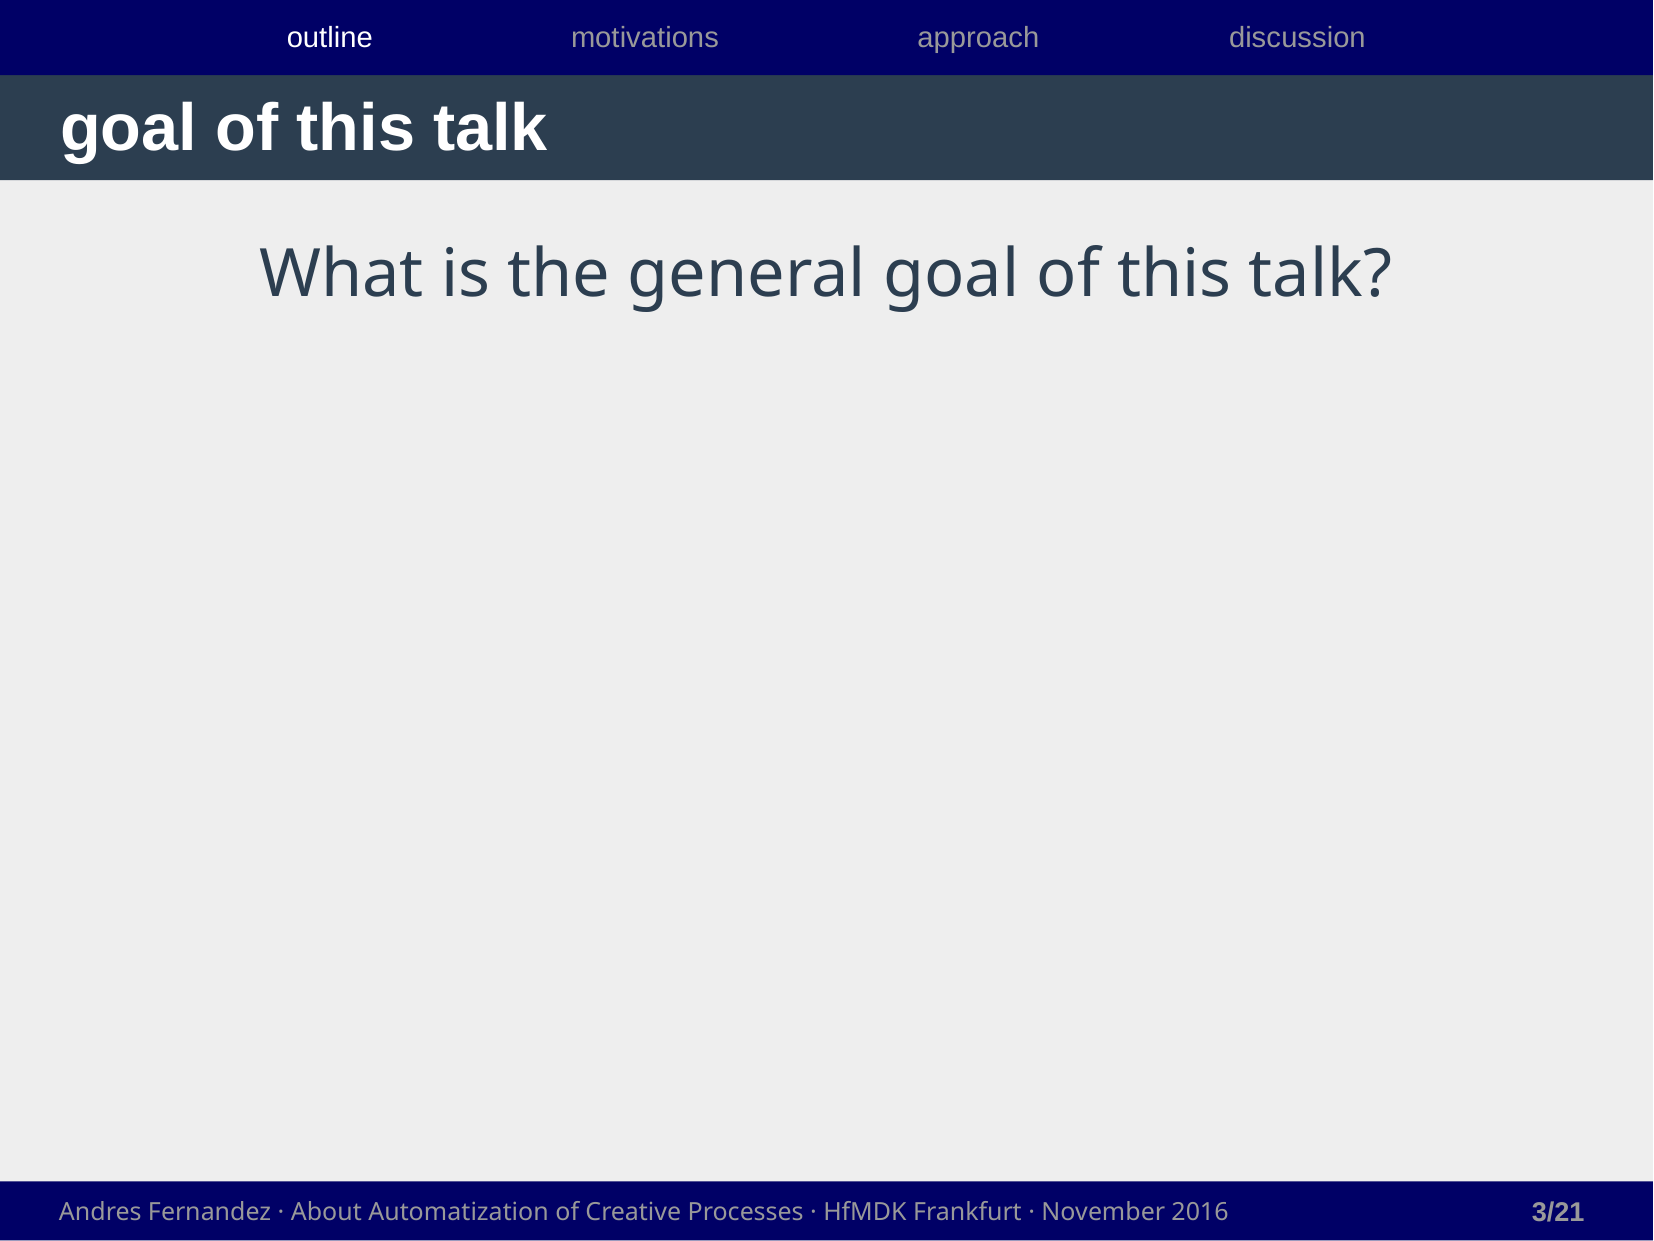

outline motivations approach discussion
# goal of this talk
What is the general goal of this talk?